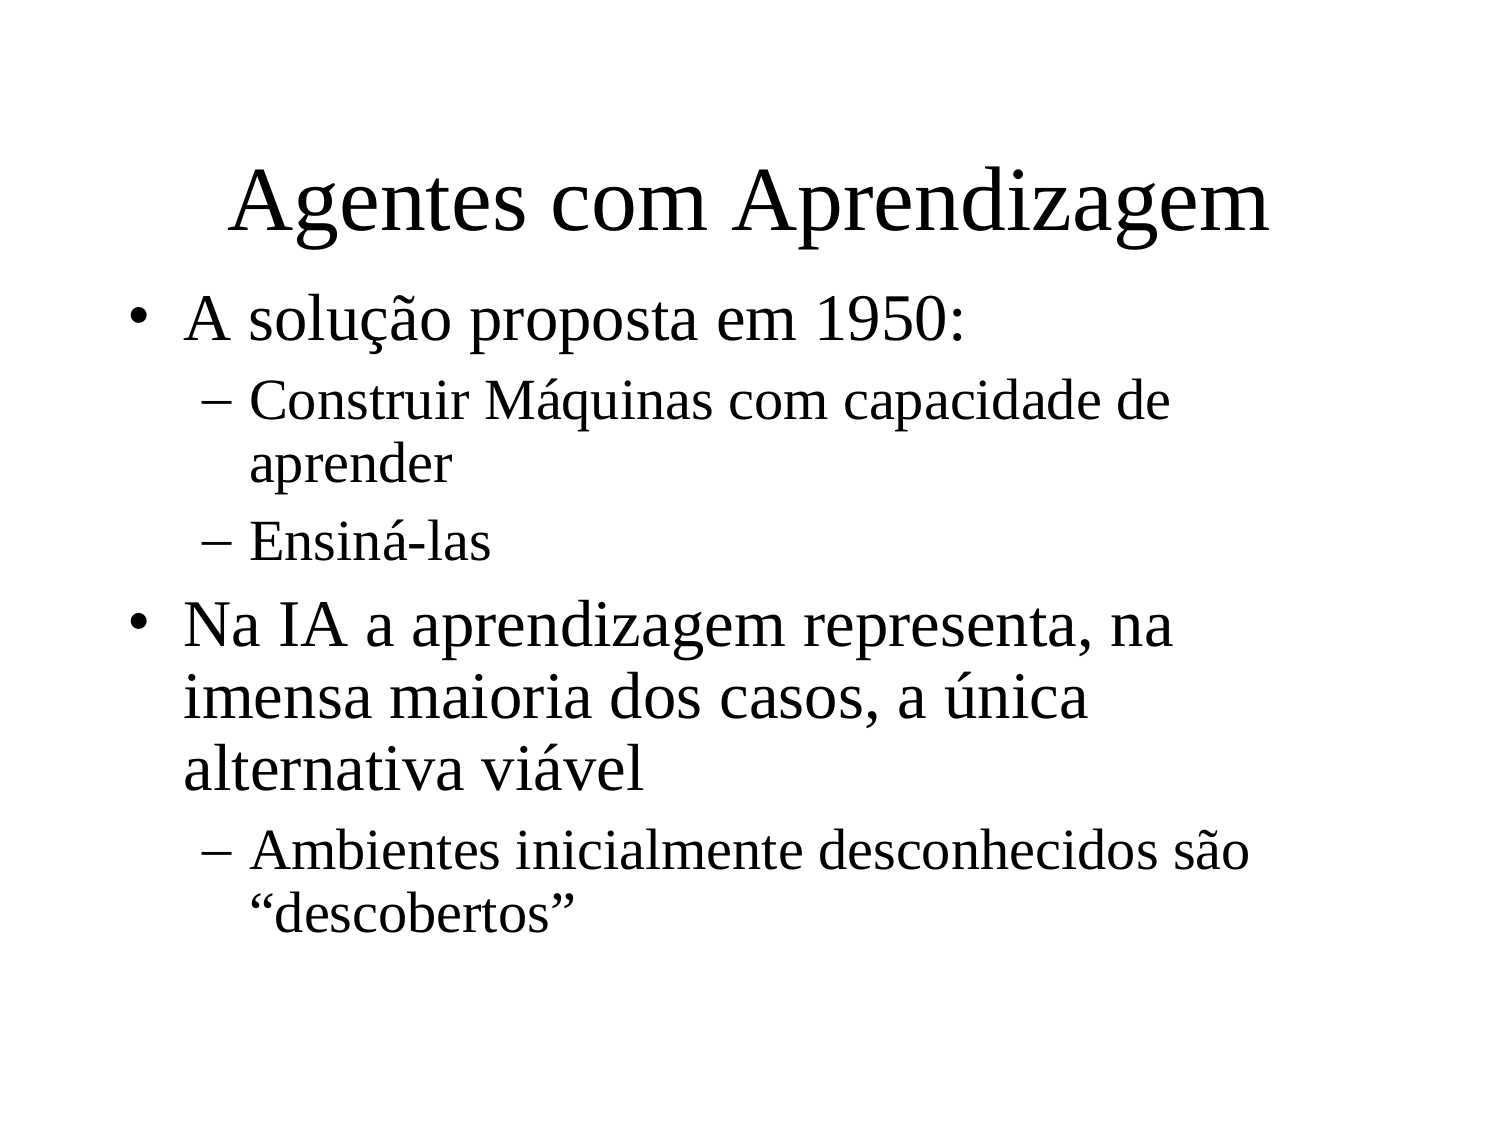

# Agentes com Aprendizagem
A solução proposta em 1950:
Construir Máquinas com capacidade de aprender
Ensiná-las
Na IA a aprendizagem representa, na imensa maioria dos casos, a única alternativa viável
Ambientes inicialmente desconhecidos são “descobertos”